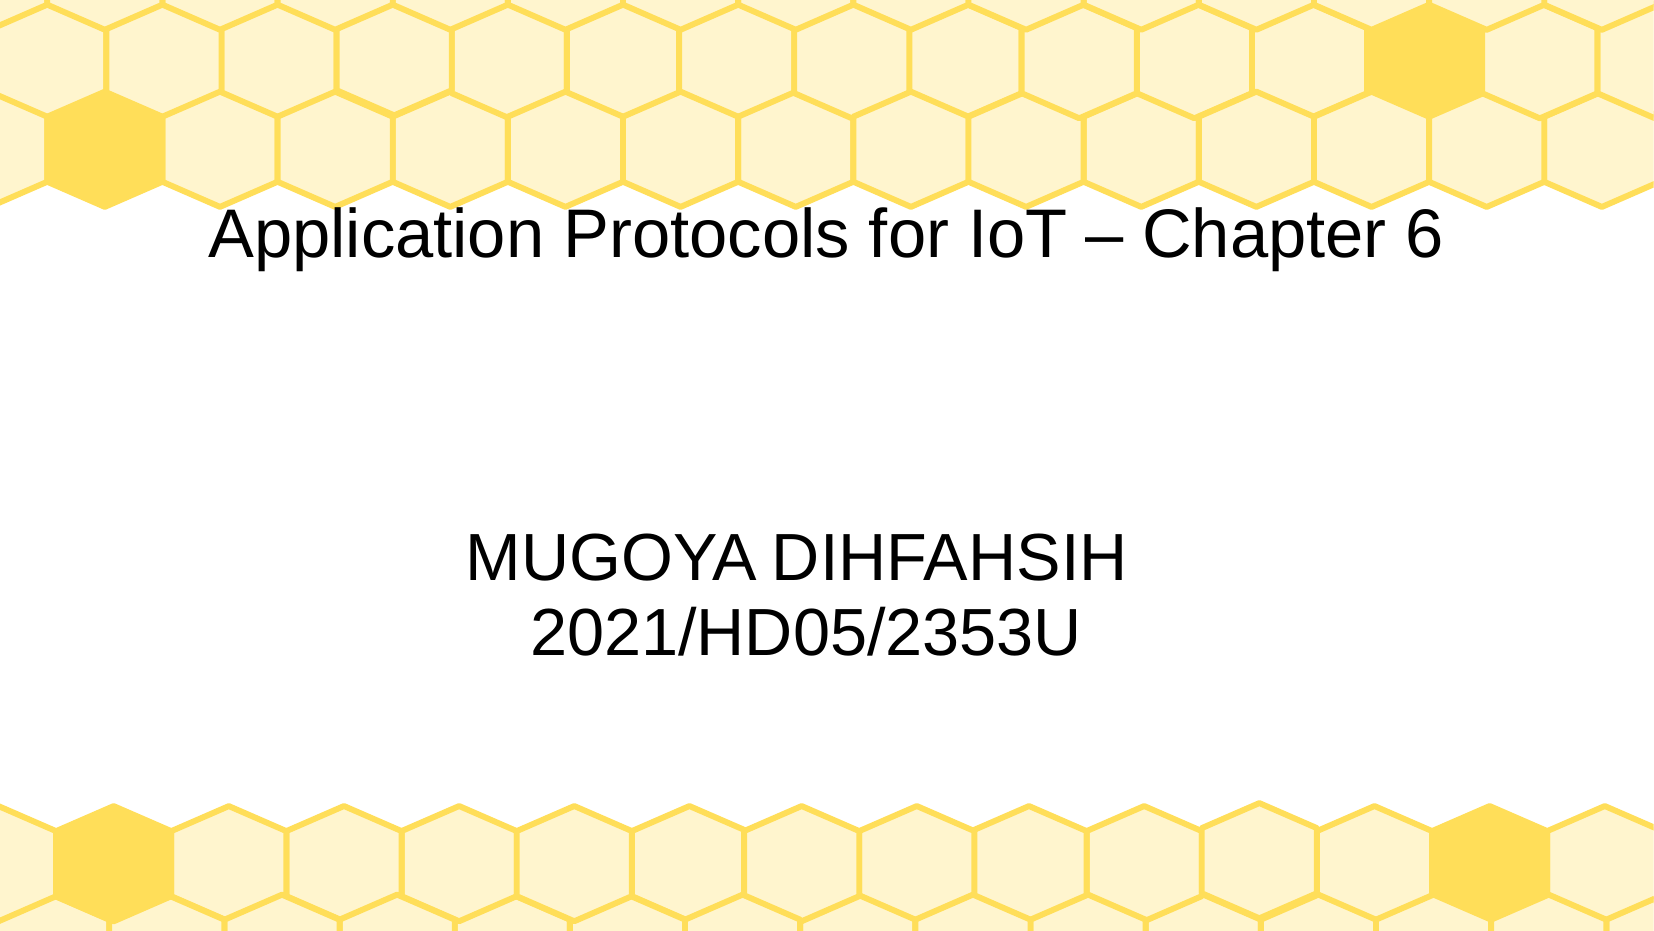

# Application Protocols for IoT – Chapter 6
MUGOYA DIHFAHSIH
2021/HD05/2353U